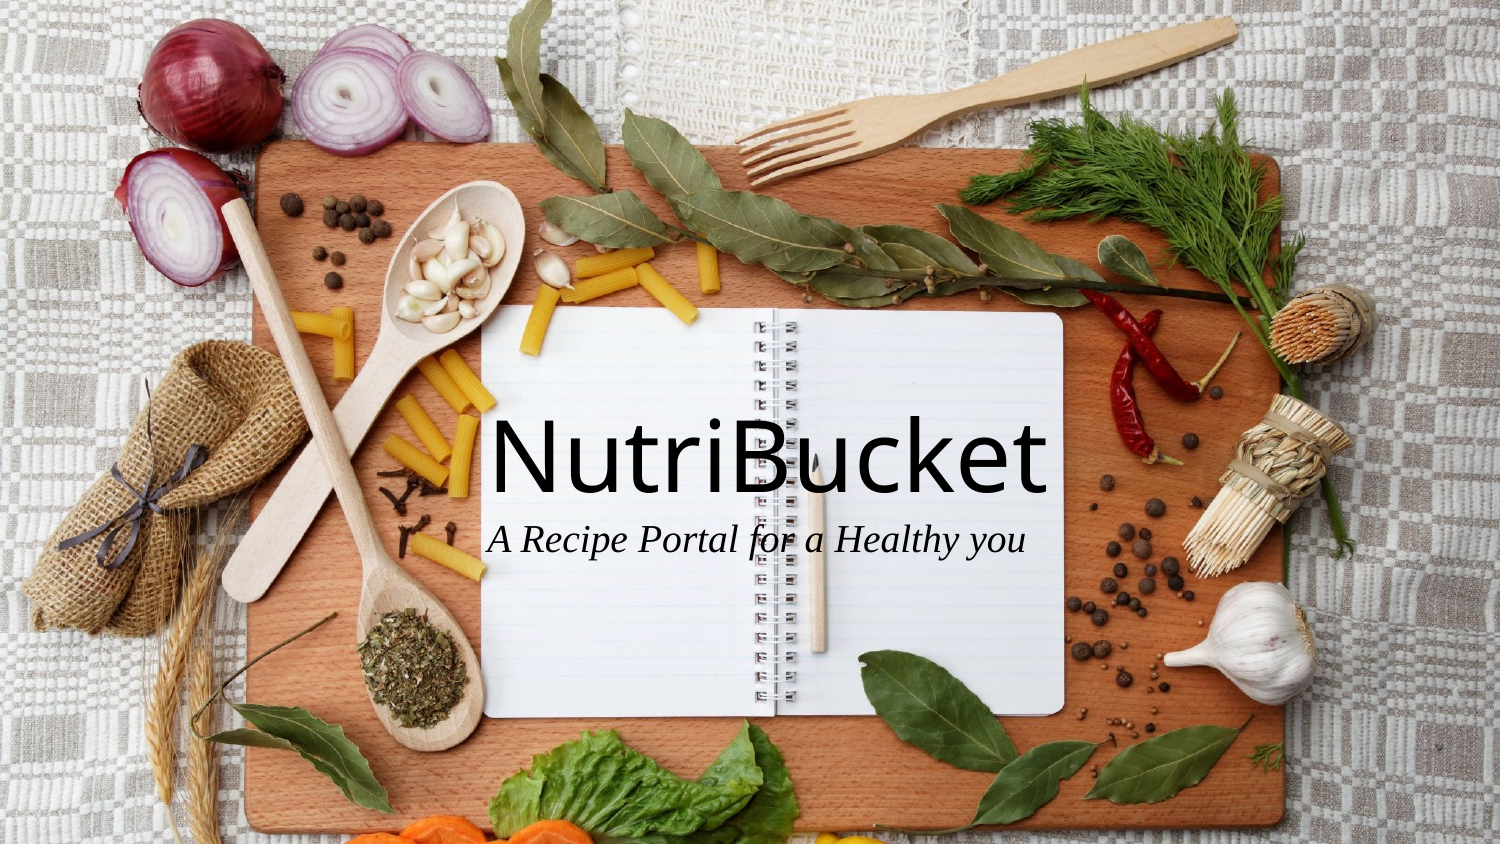

#
NutriBucket
A Recipe Portal for a Healthy you